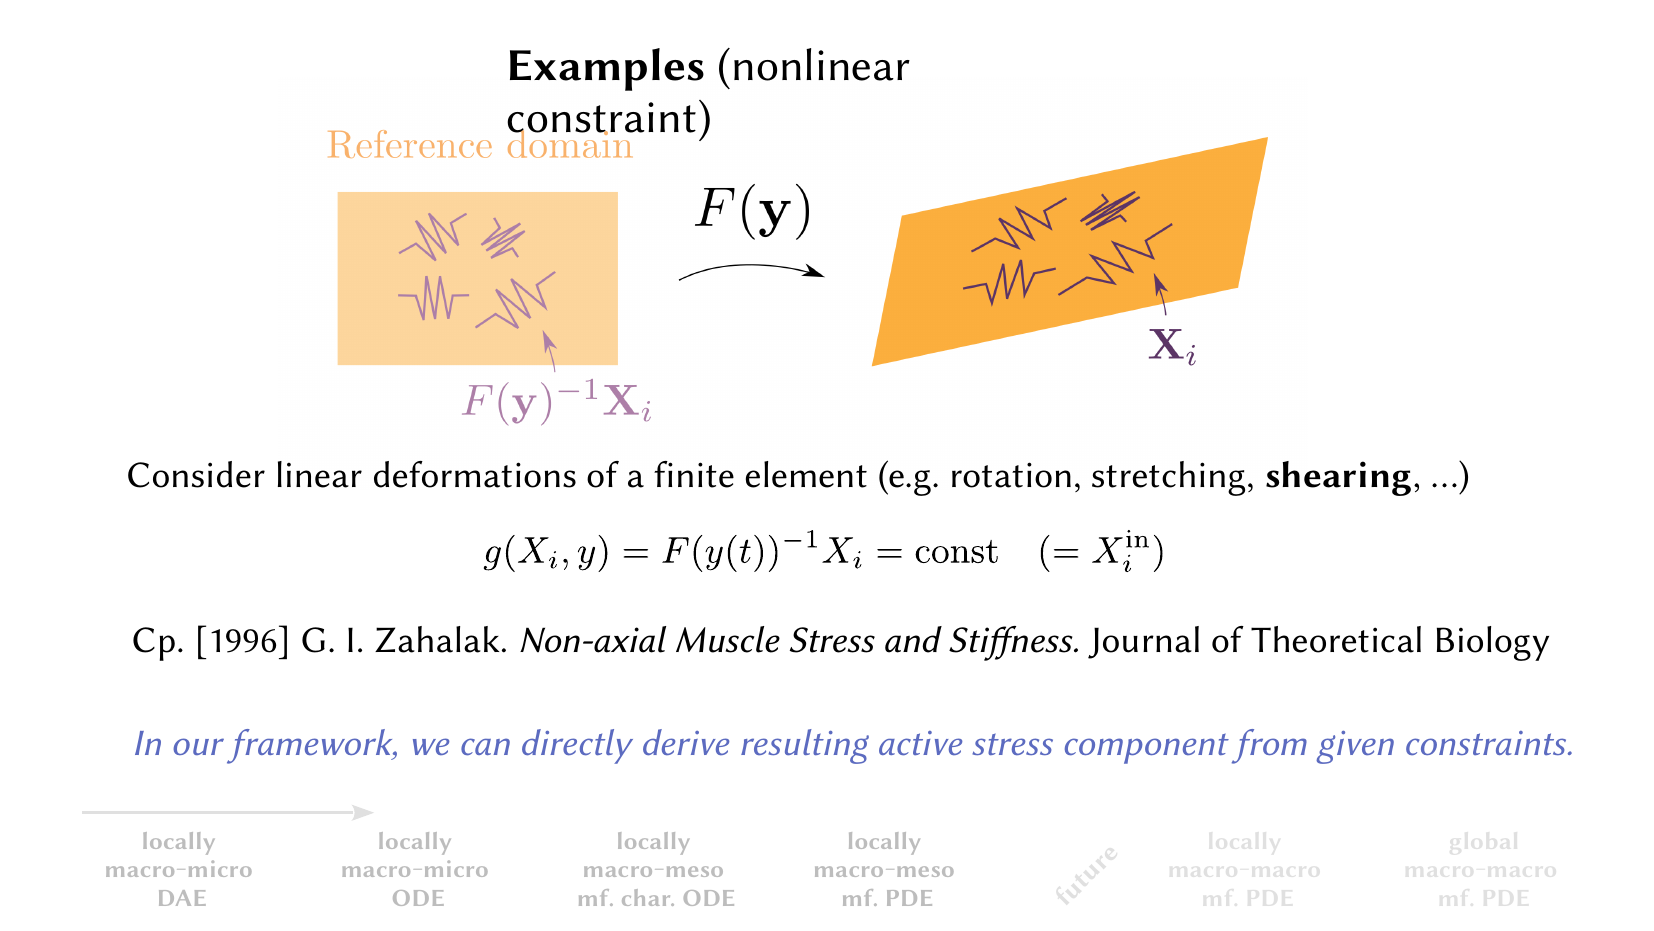

Examples (nonlinear constraint)
Consider linear deformations of a finite element (e.g. rotation, stretching, shearing, ...)
Cp. [1996] G. I. Zahalak. Non-axial Muscle Stress and Stiffness. Journal of Theoretical Biology
In our framework, we can directly derive resulting active stress component from given constraints.
locally
macro‒micro
DAE
locally
macro‒micro
ODE
locally
macro‒meso
mf. char. ODE
locally
macro‒meso
mf. PDE
locally
macro‒macro
mf. PDE
global
macro‒macro
mf. PDE
future